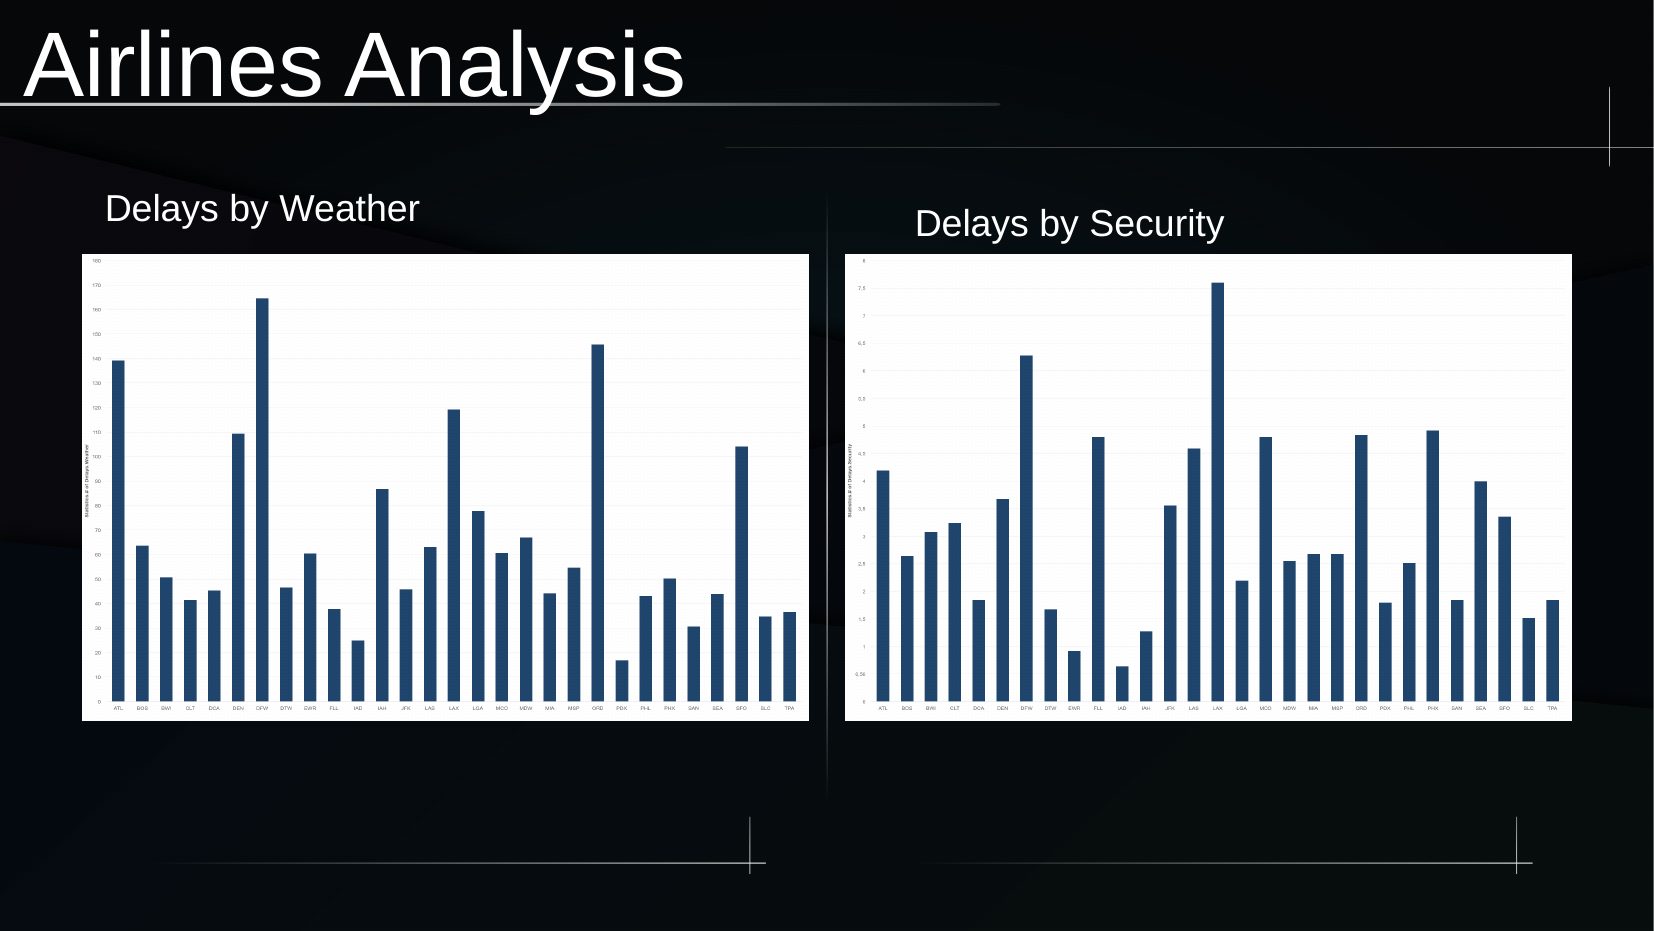

# Airlines Analysis
Delays by Weather
Delays by Security